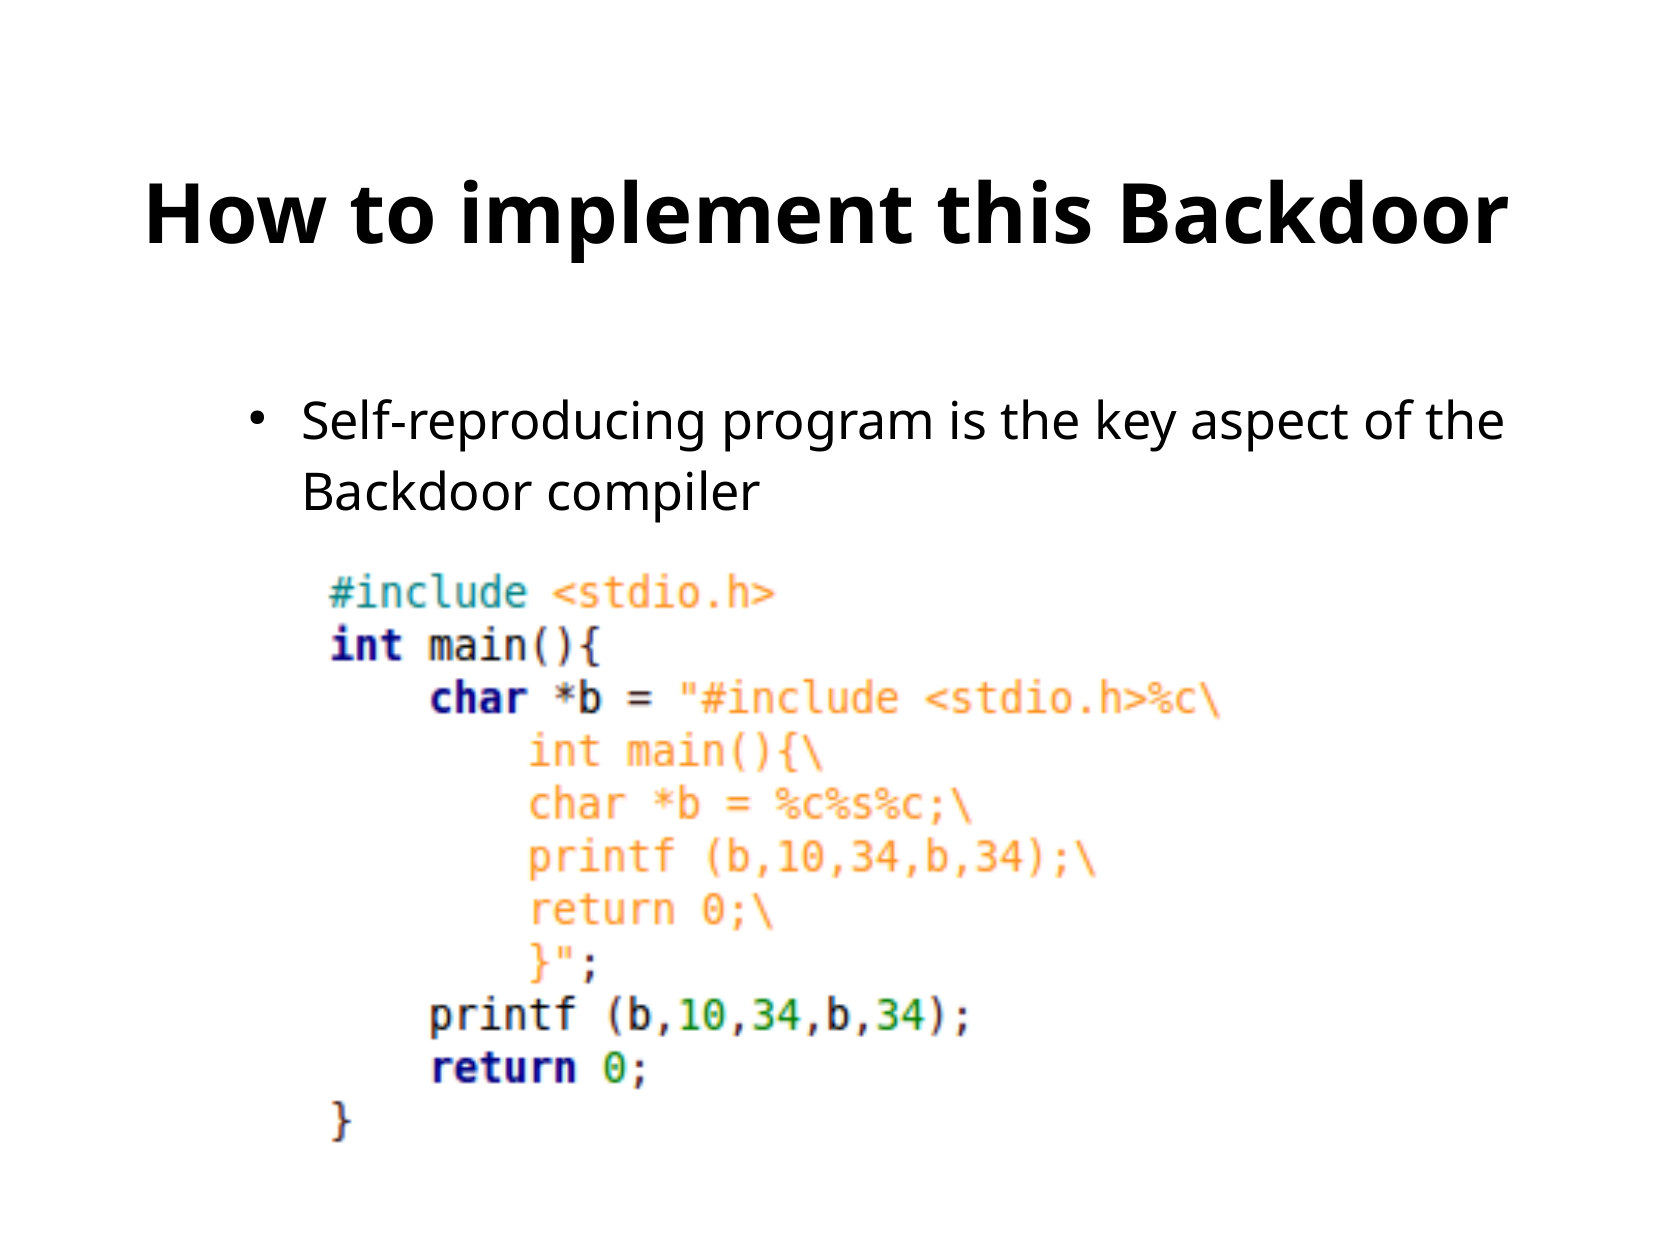

How to implement this Backdoor
# Self-reproducing program is the key aspect of the Backdoor compiler